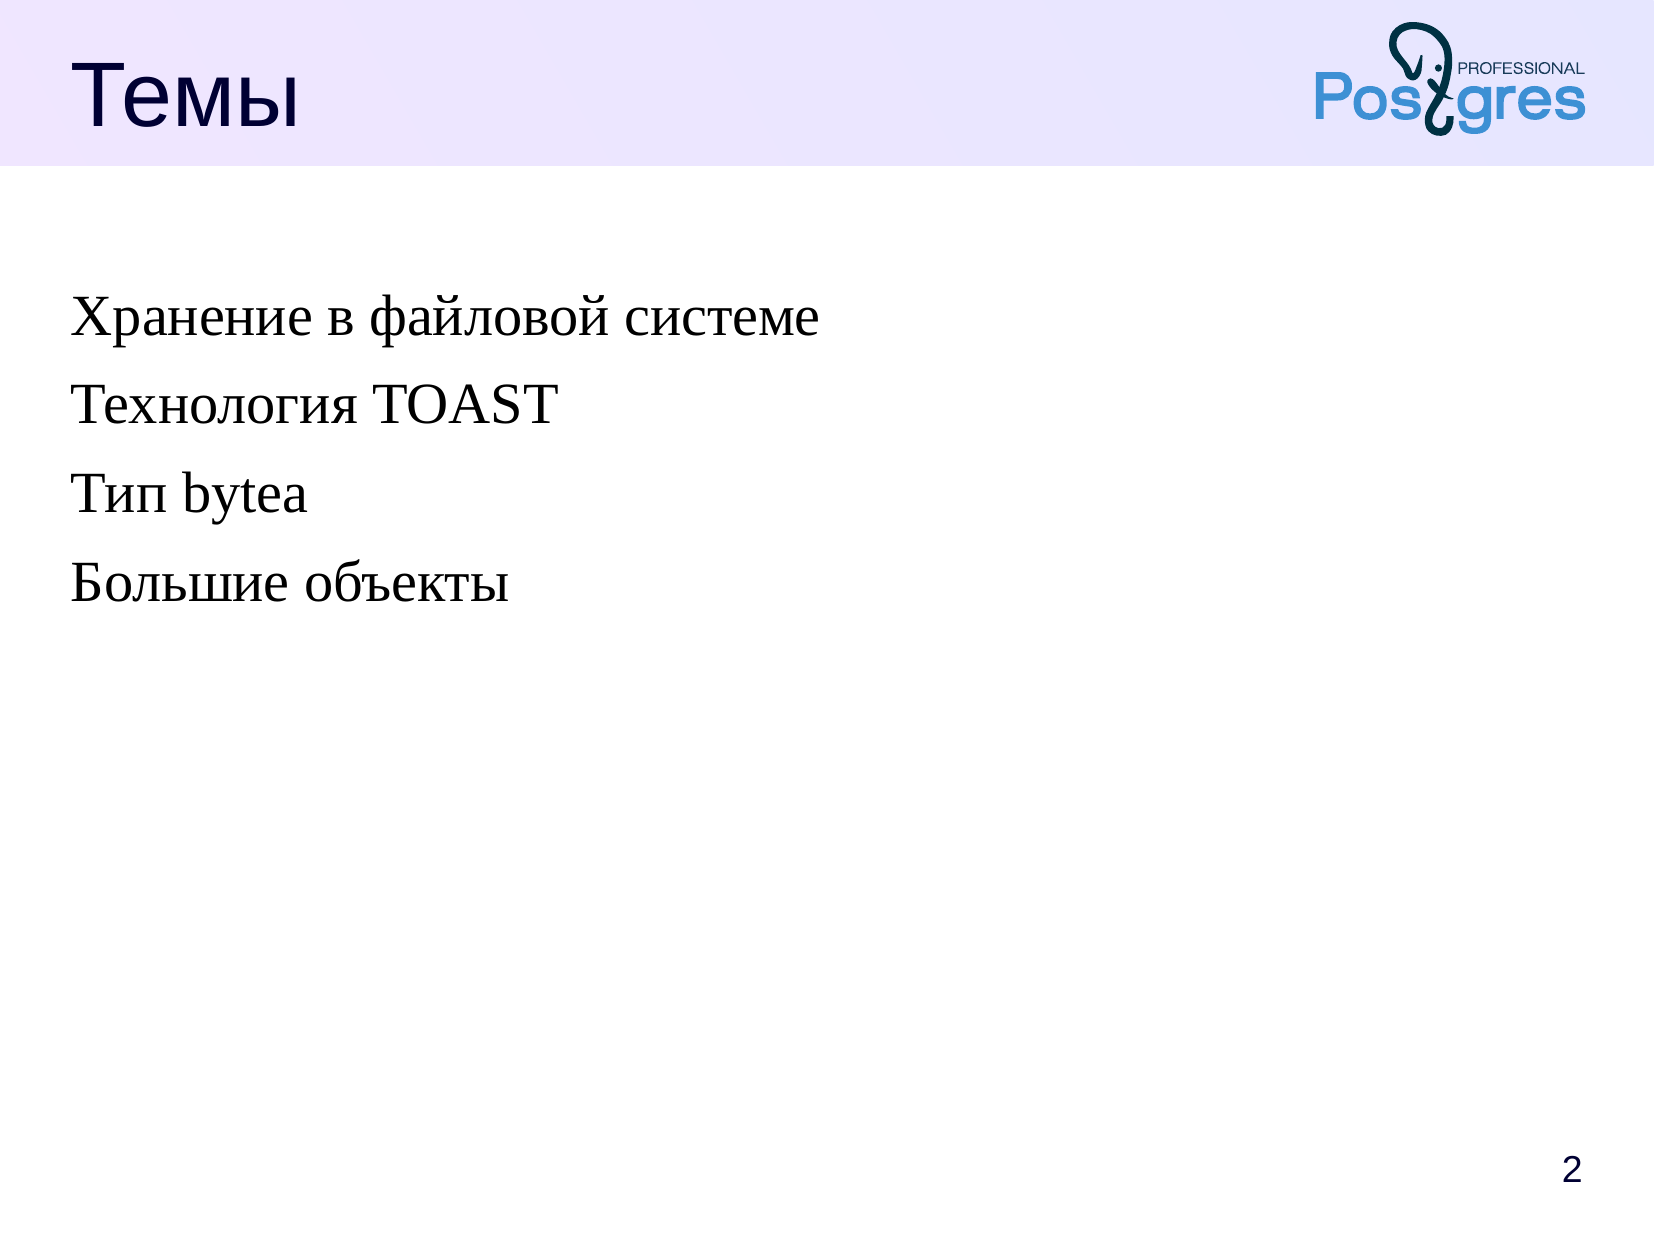

# Темы
Хранение в файловой системе
Технология TOAST
Тип bytea
Большие объекты